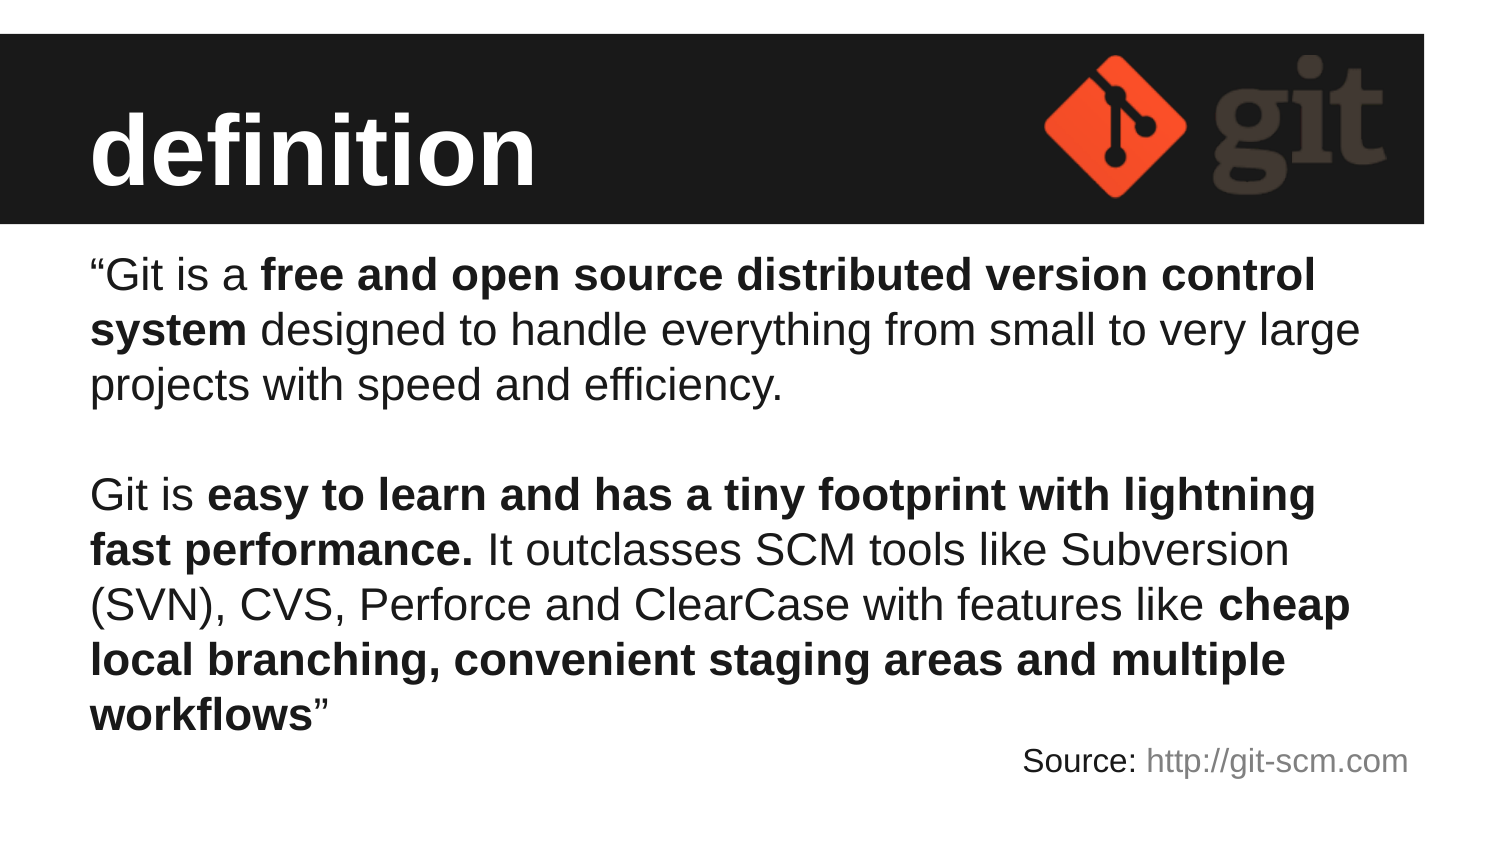

definition
“Git is a free and open source distributed version control system designed to handle everything from small to very large projects with speed and efficiency.
Git is easy to learn and has a tiny footprint with lightning fast performance. It outclasses SCM tools like Subversion (SVN), CVS, Perforce and ClearCase with features like cheap local branching, convenient staging areas and multiple workflows”
Source: http://git-scm.com